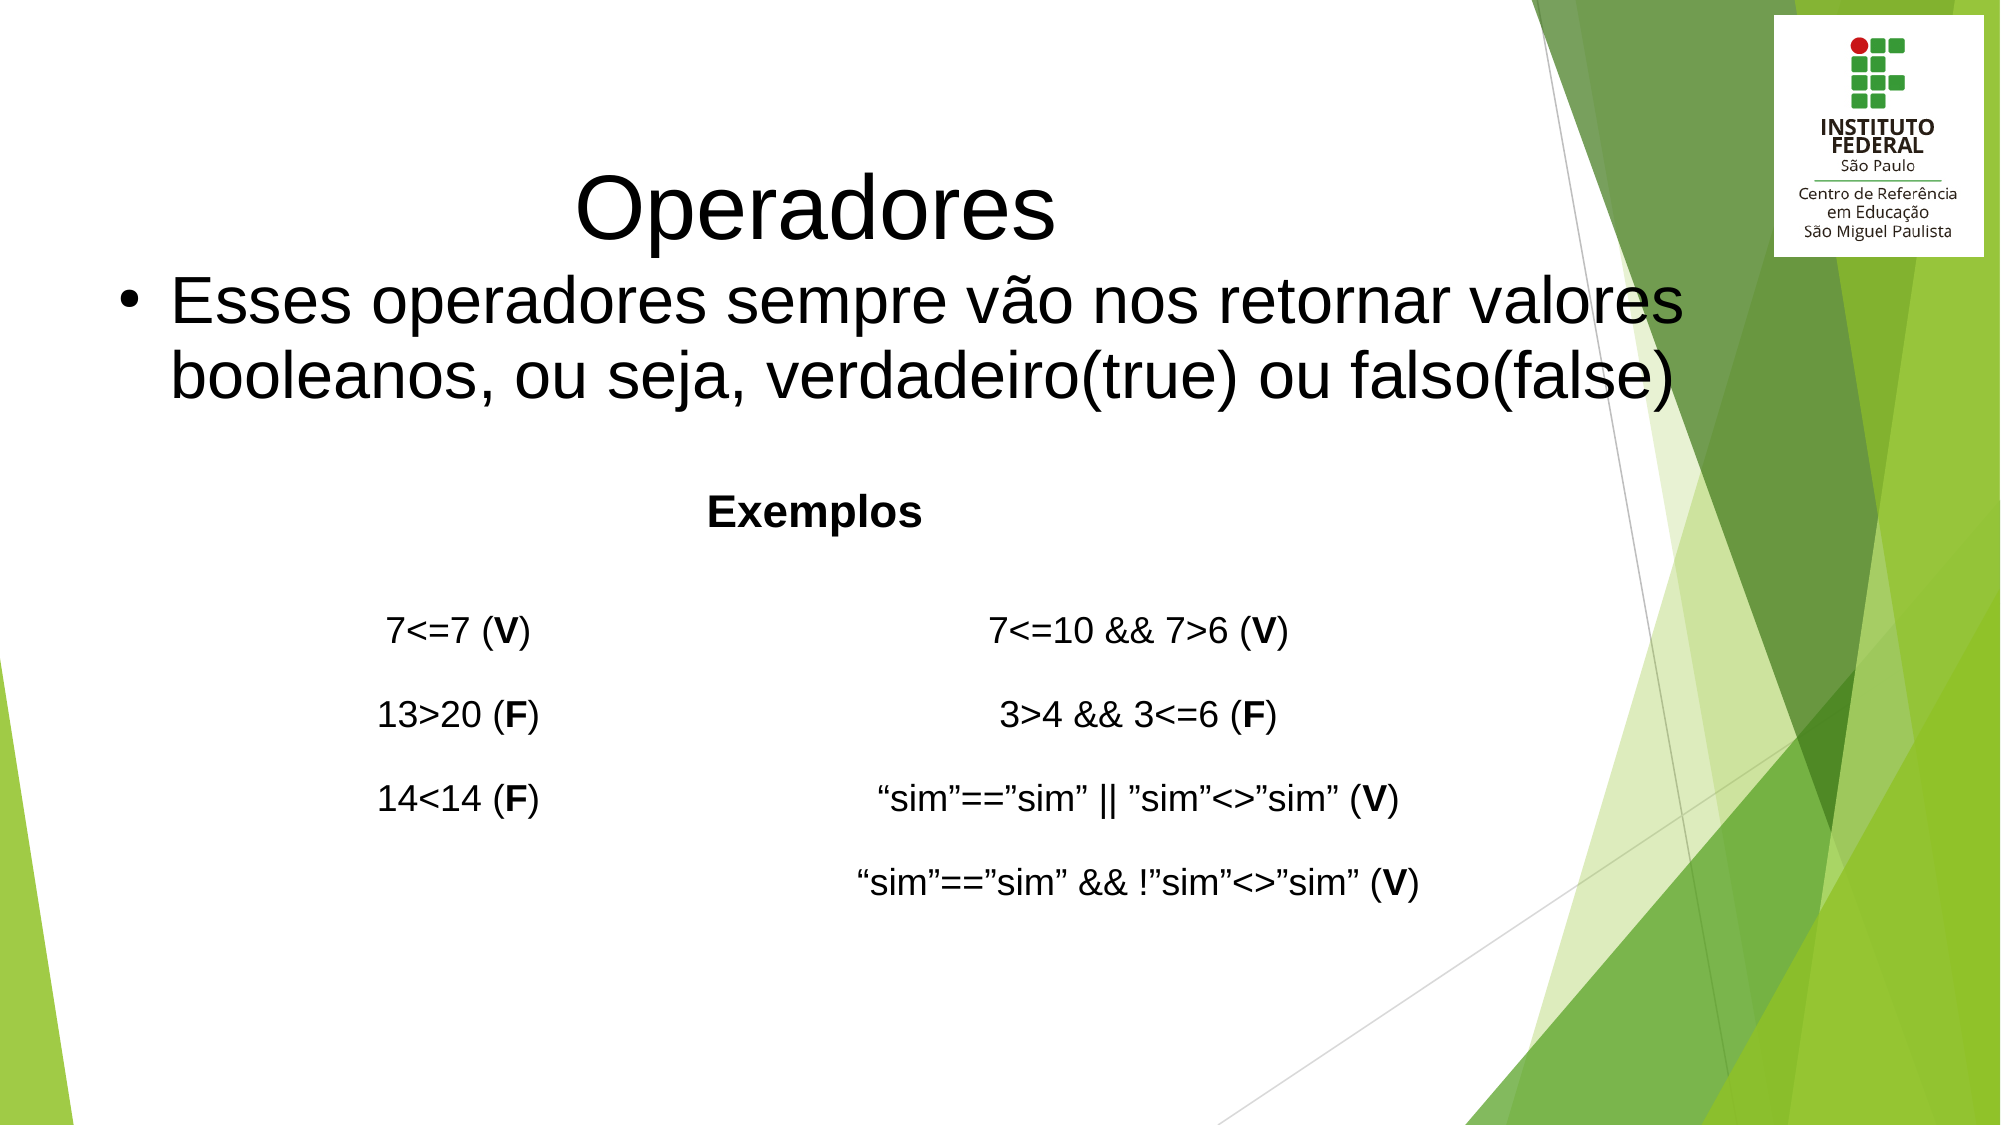

# Operadores
Esses operadores sempre vão nos retornar valores booleanos, ou seja, verdadeiro(true) ou falso(false)
Exemplos
7<=10 && 7>6 (V)
3>4 && 3<=6 (F)
“sim”==”sim” || ”sim”<>”sim” (V)
“sim”==”sim” && !”sim”<>”sim” (V)
7<=7 (V)
13>20 (F)
14<14 (F)